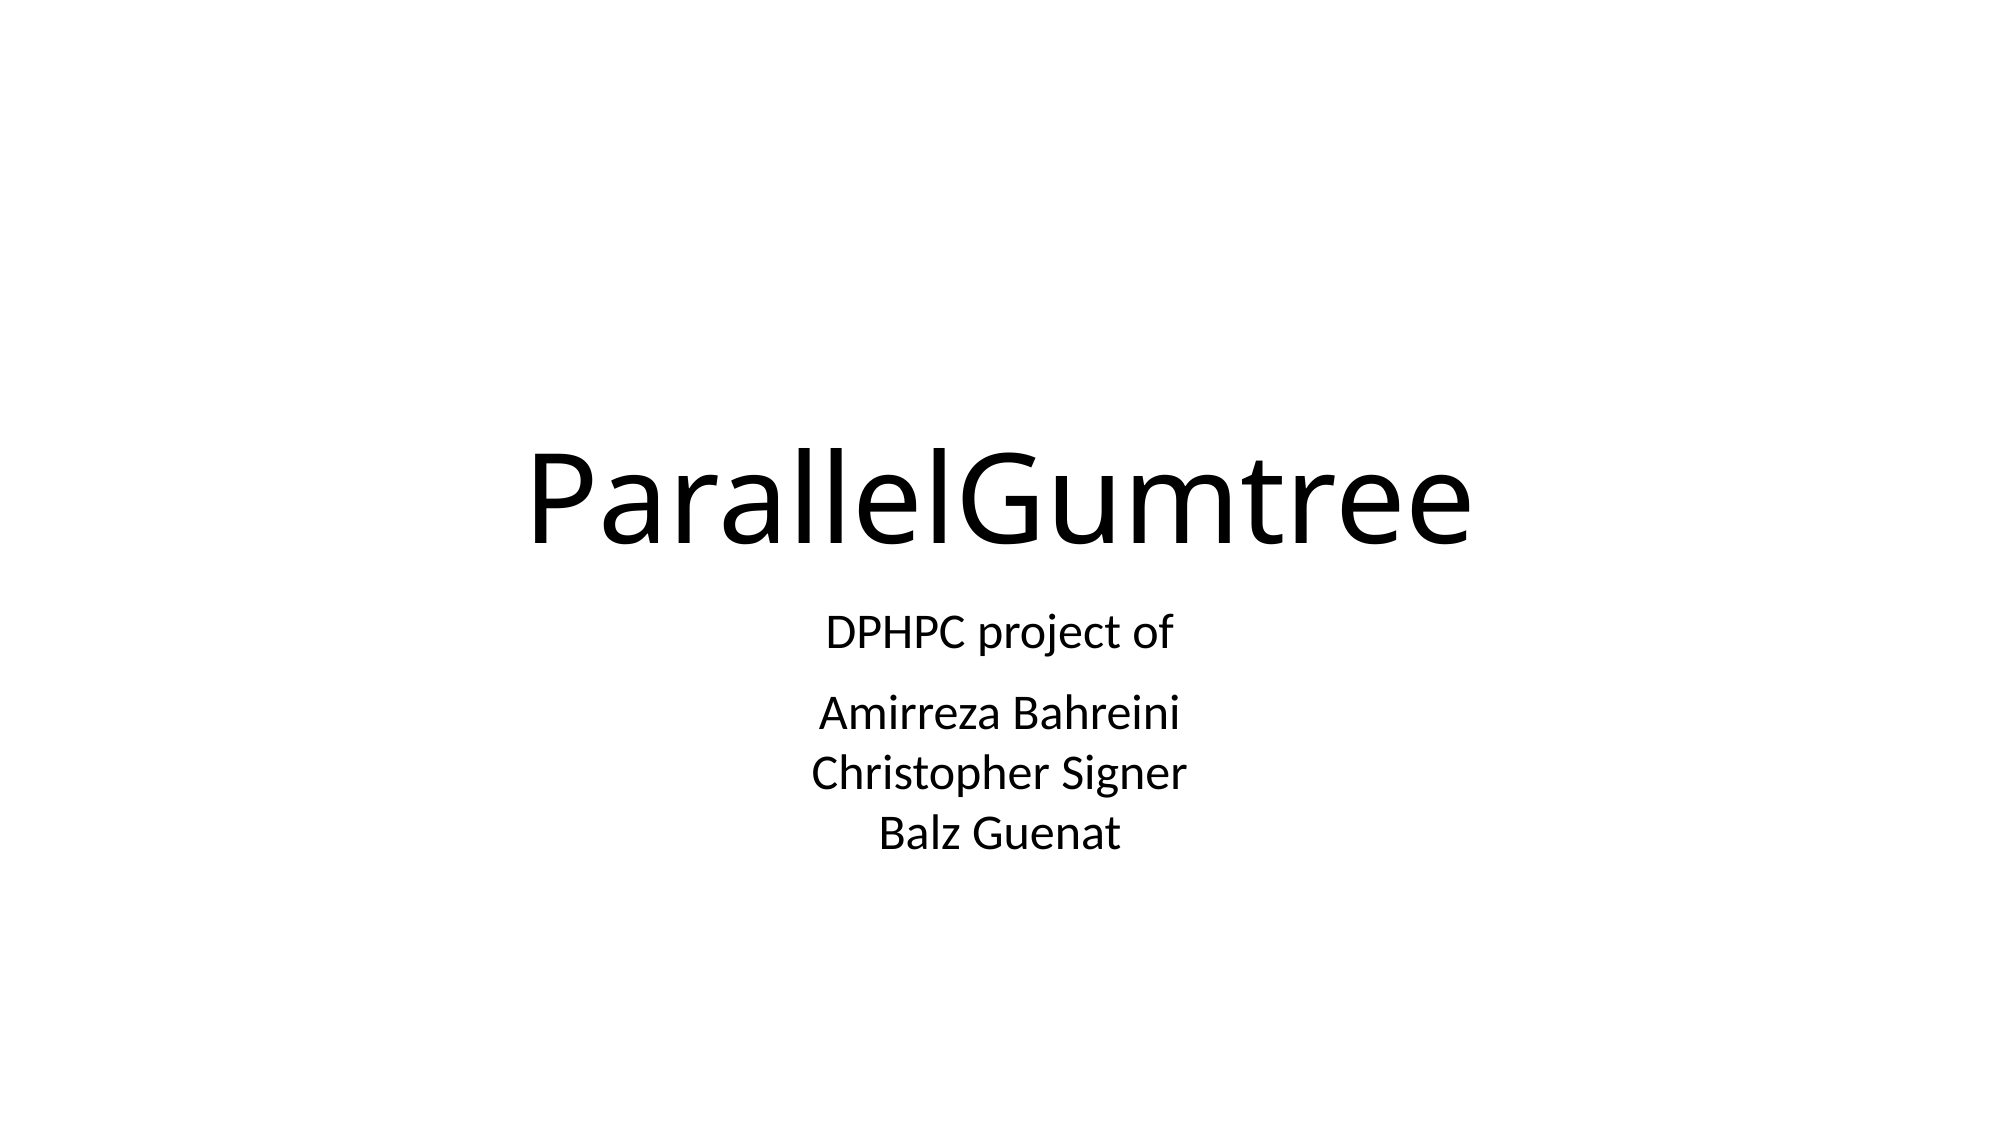

# ParallelGumtree
DPHPC project of
Amirreza Bahreini
Christopher Signer
Balz Guenat